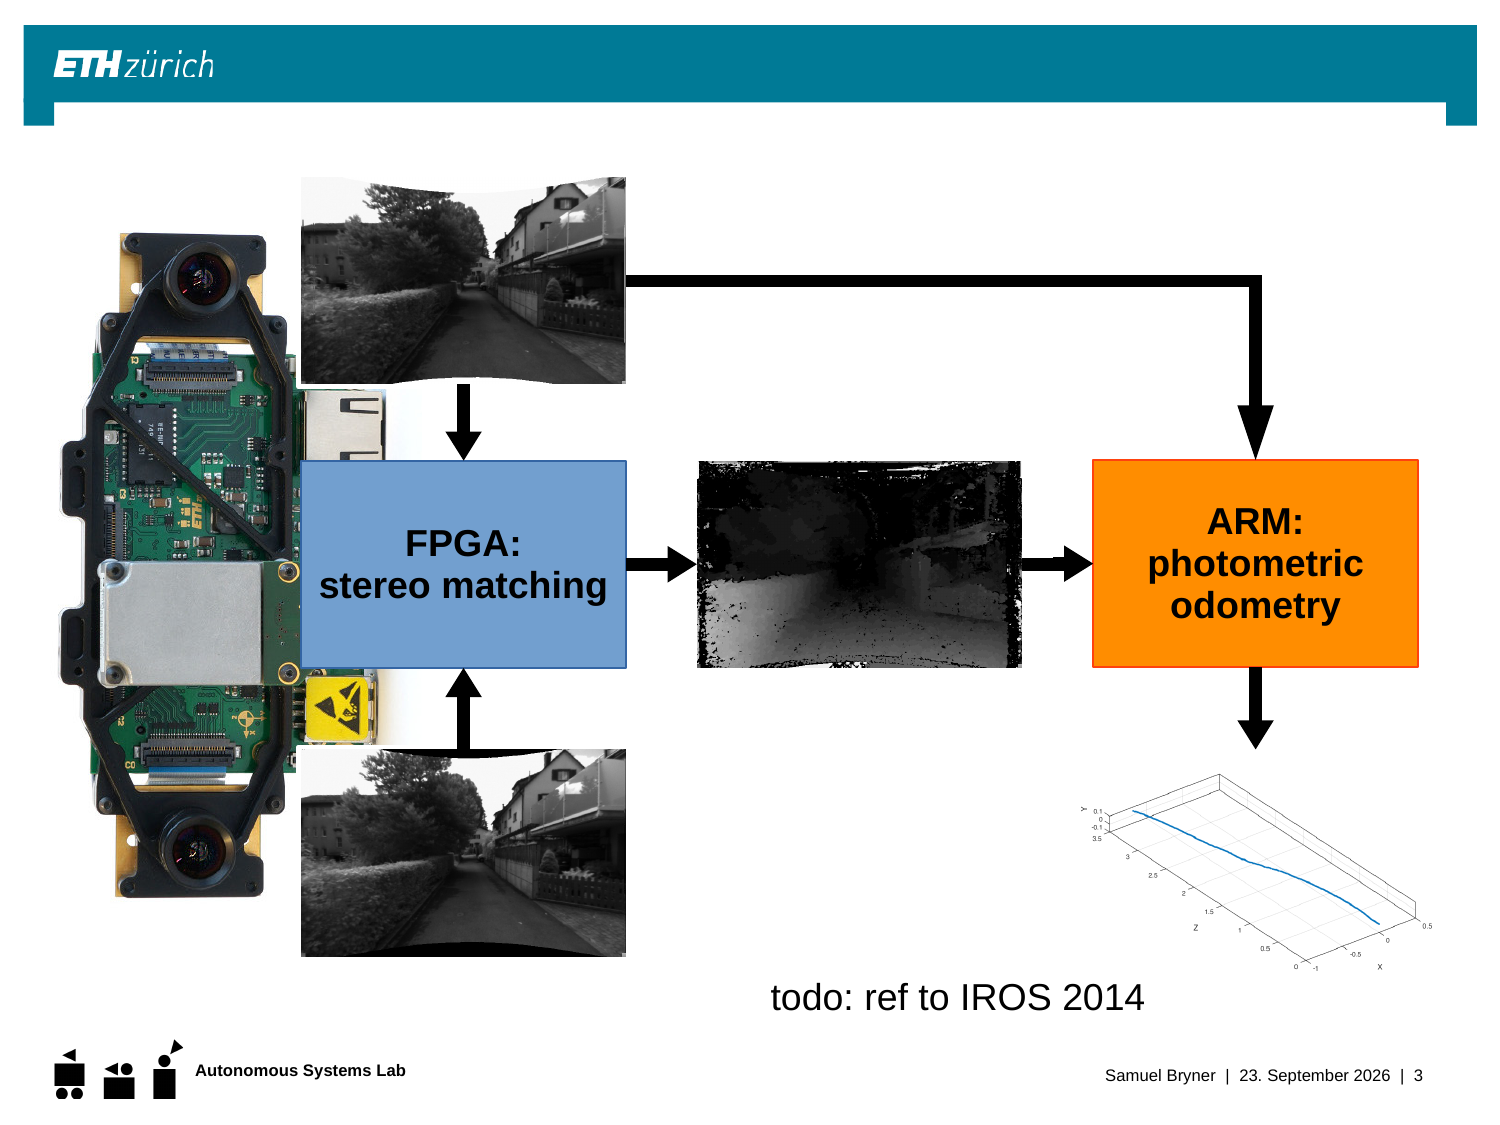

ARM:
photometric
odometry
FPGA:
stereo matching
Samuel Bryner
todo: ref to IROS 2014
3